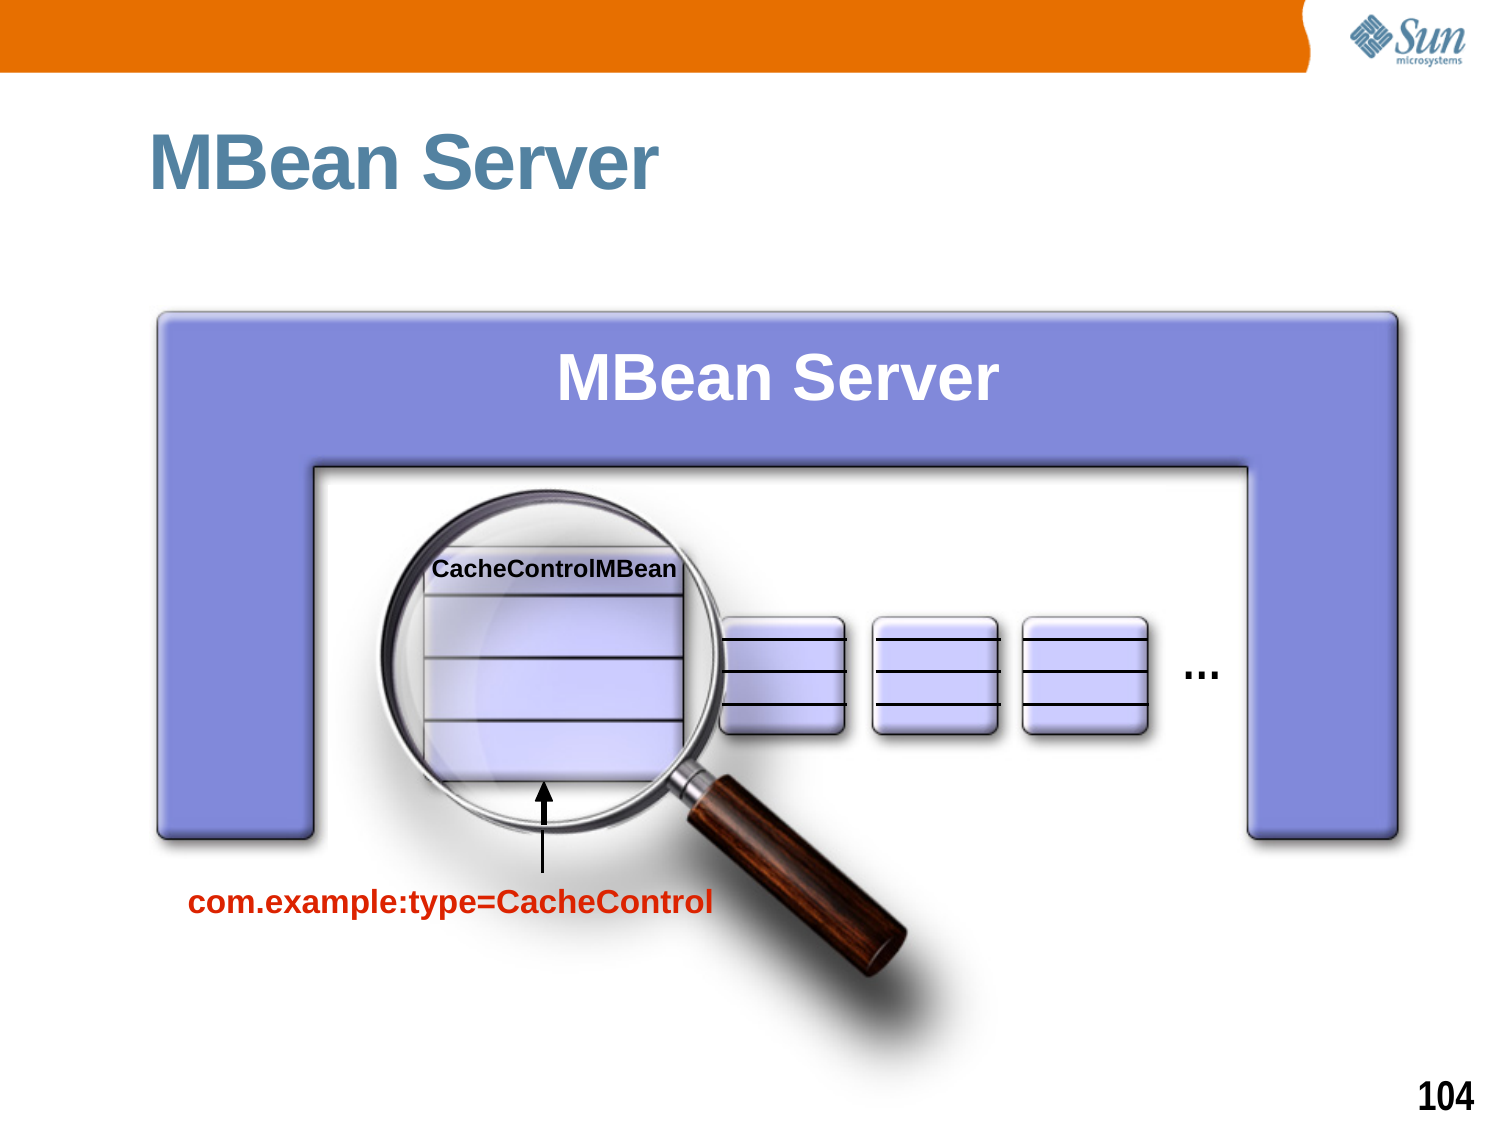

# MBean Server
MBean Server
CacheControlMBean
…
com.example:type=CacheControl